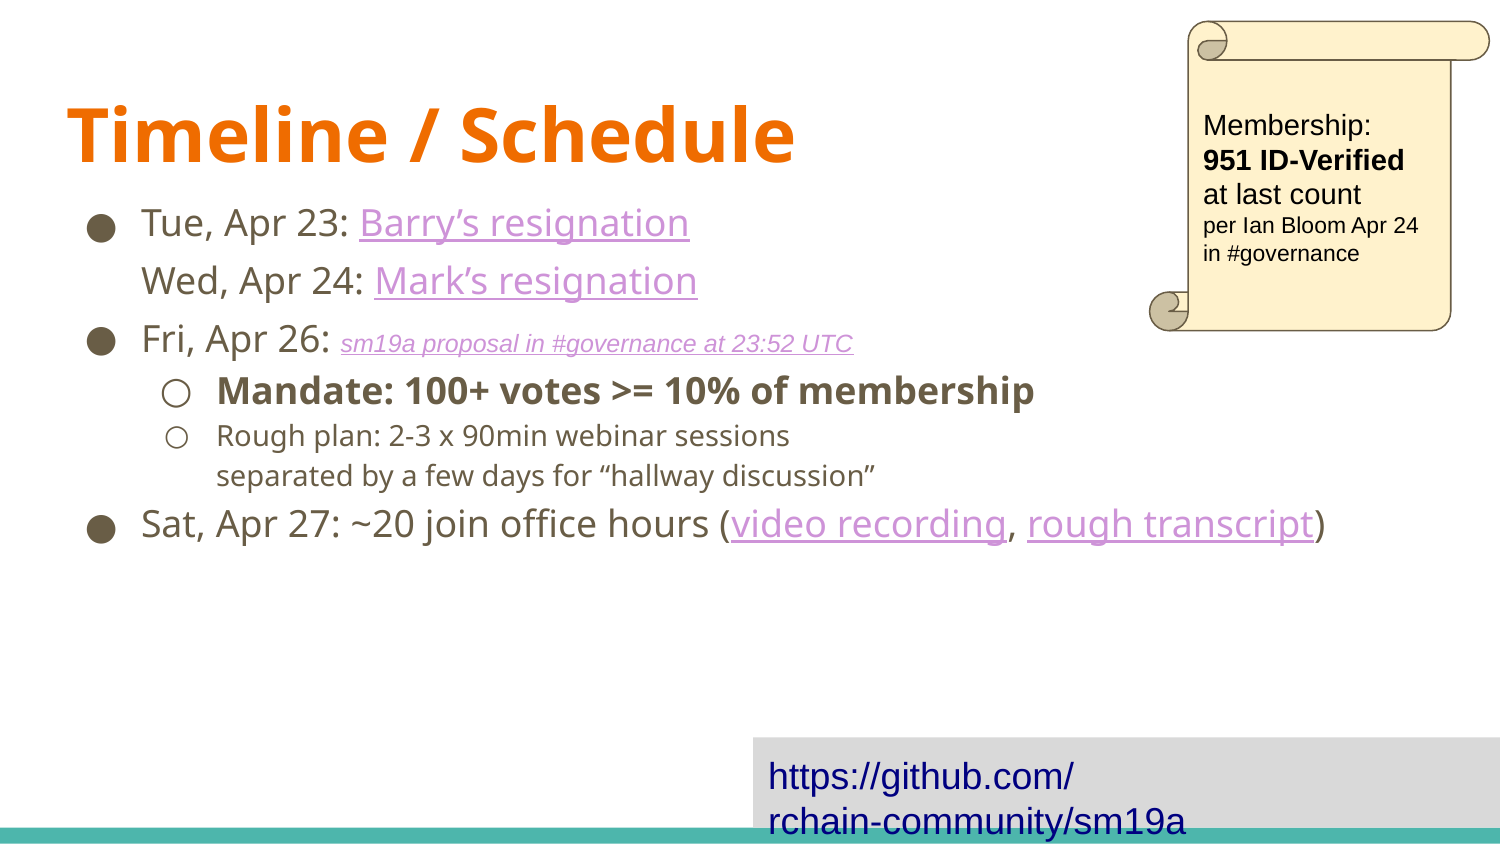

Membership:
951 ID-Verified at last count
per Ian Bloom Apr 24 in #governance
# Timeline / Schedule
Tue, Apr 23: Barry’s resignation
Wed, Apr 24: Mark’s resignation
Fri, Apr 26: sm19a proposal in #governance at 23:52 UTC
Mandate: 100+ votes >= 10% of membership
Rough plan: 2-3 x 90min webinar sessions
separated by a few days for “hallway discussion”
Sat, Apr 27: ~20 join office hours (video recording, rough transcript)